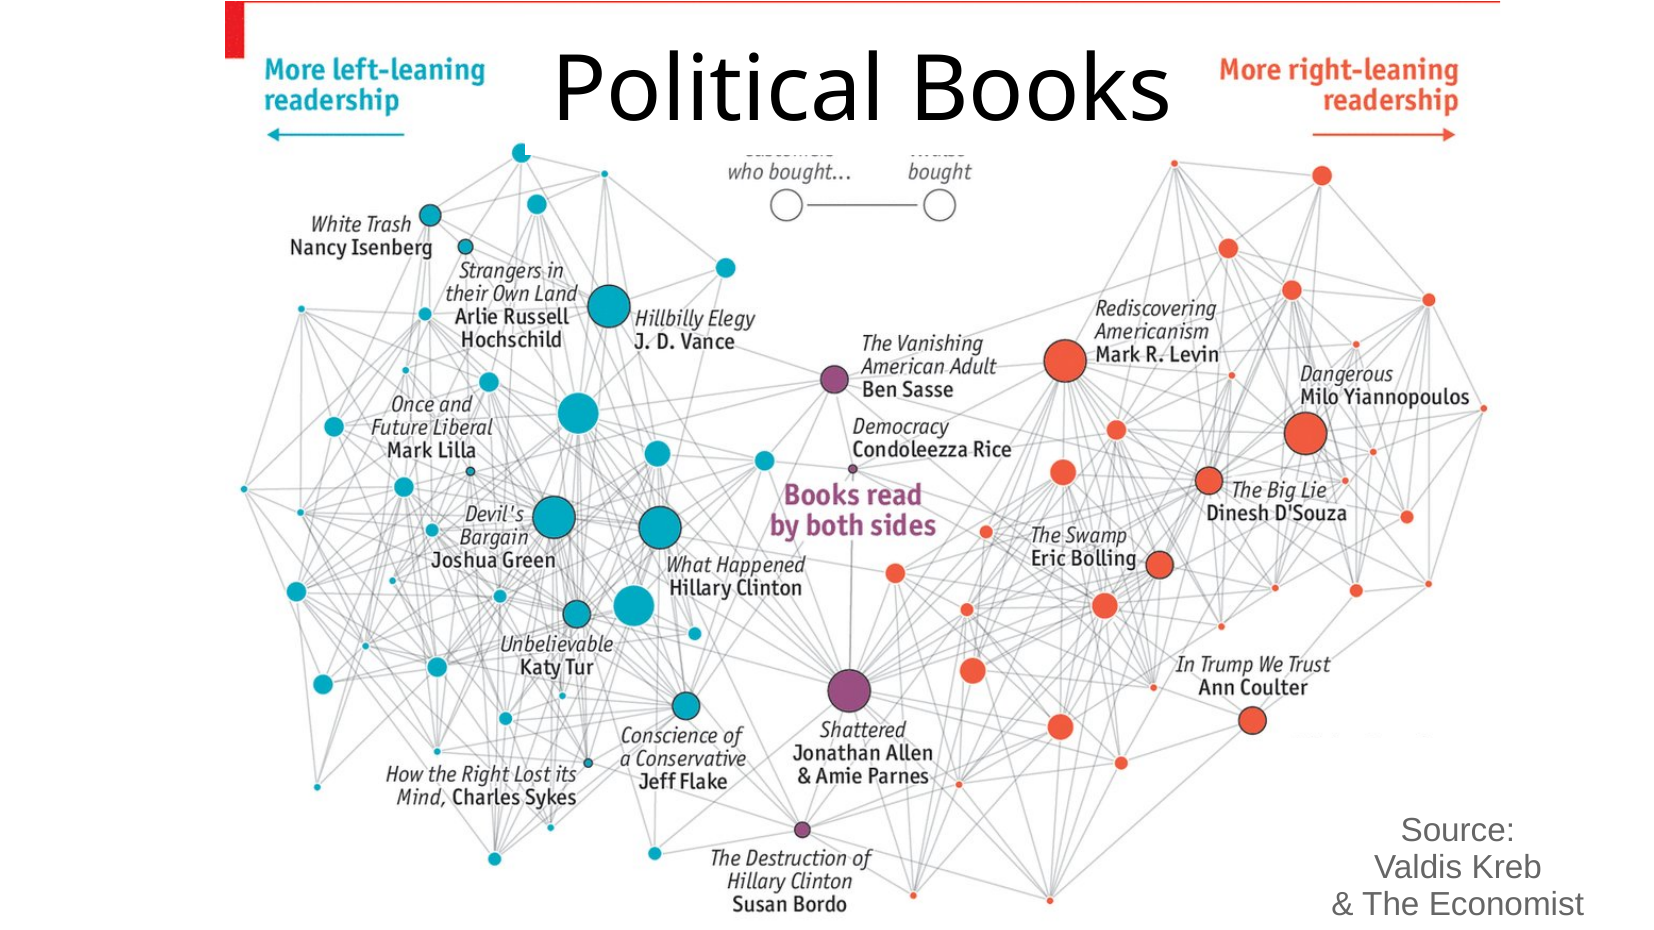

Political Books
Source:
Valdis Kreb
& The Economist
13